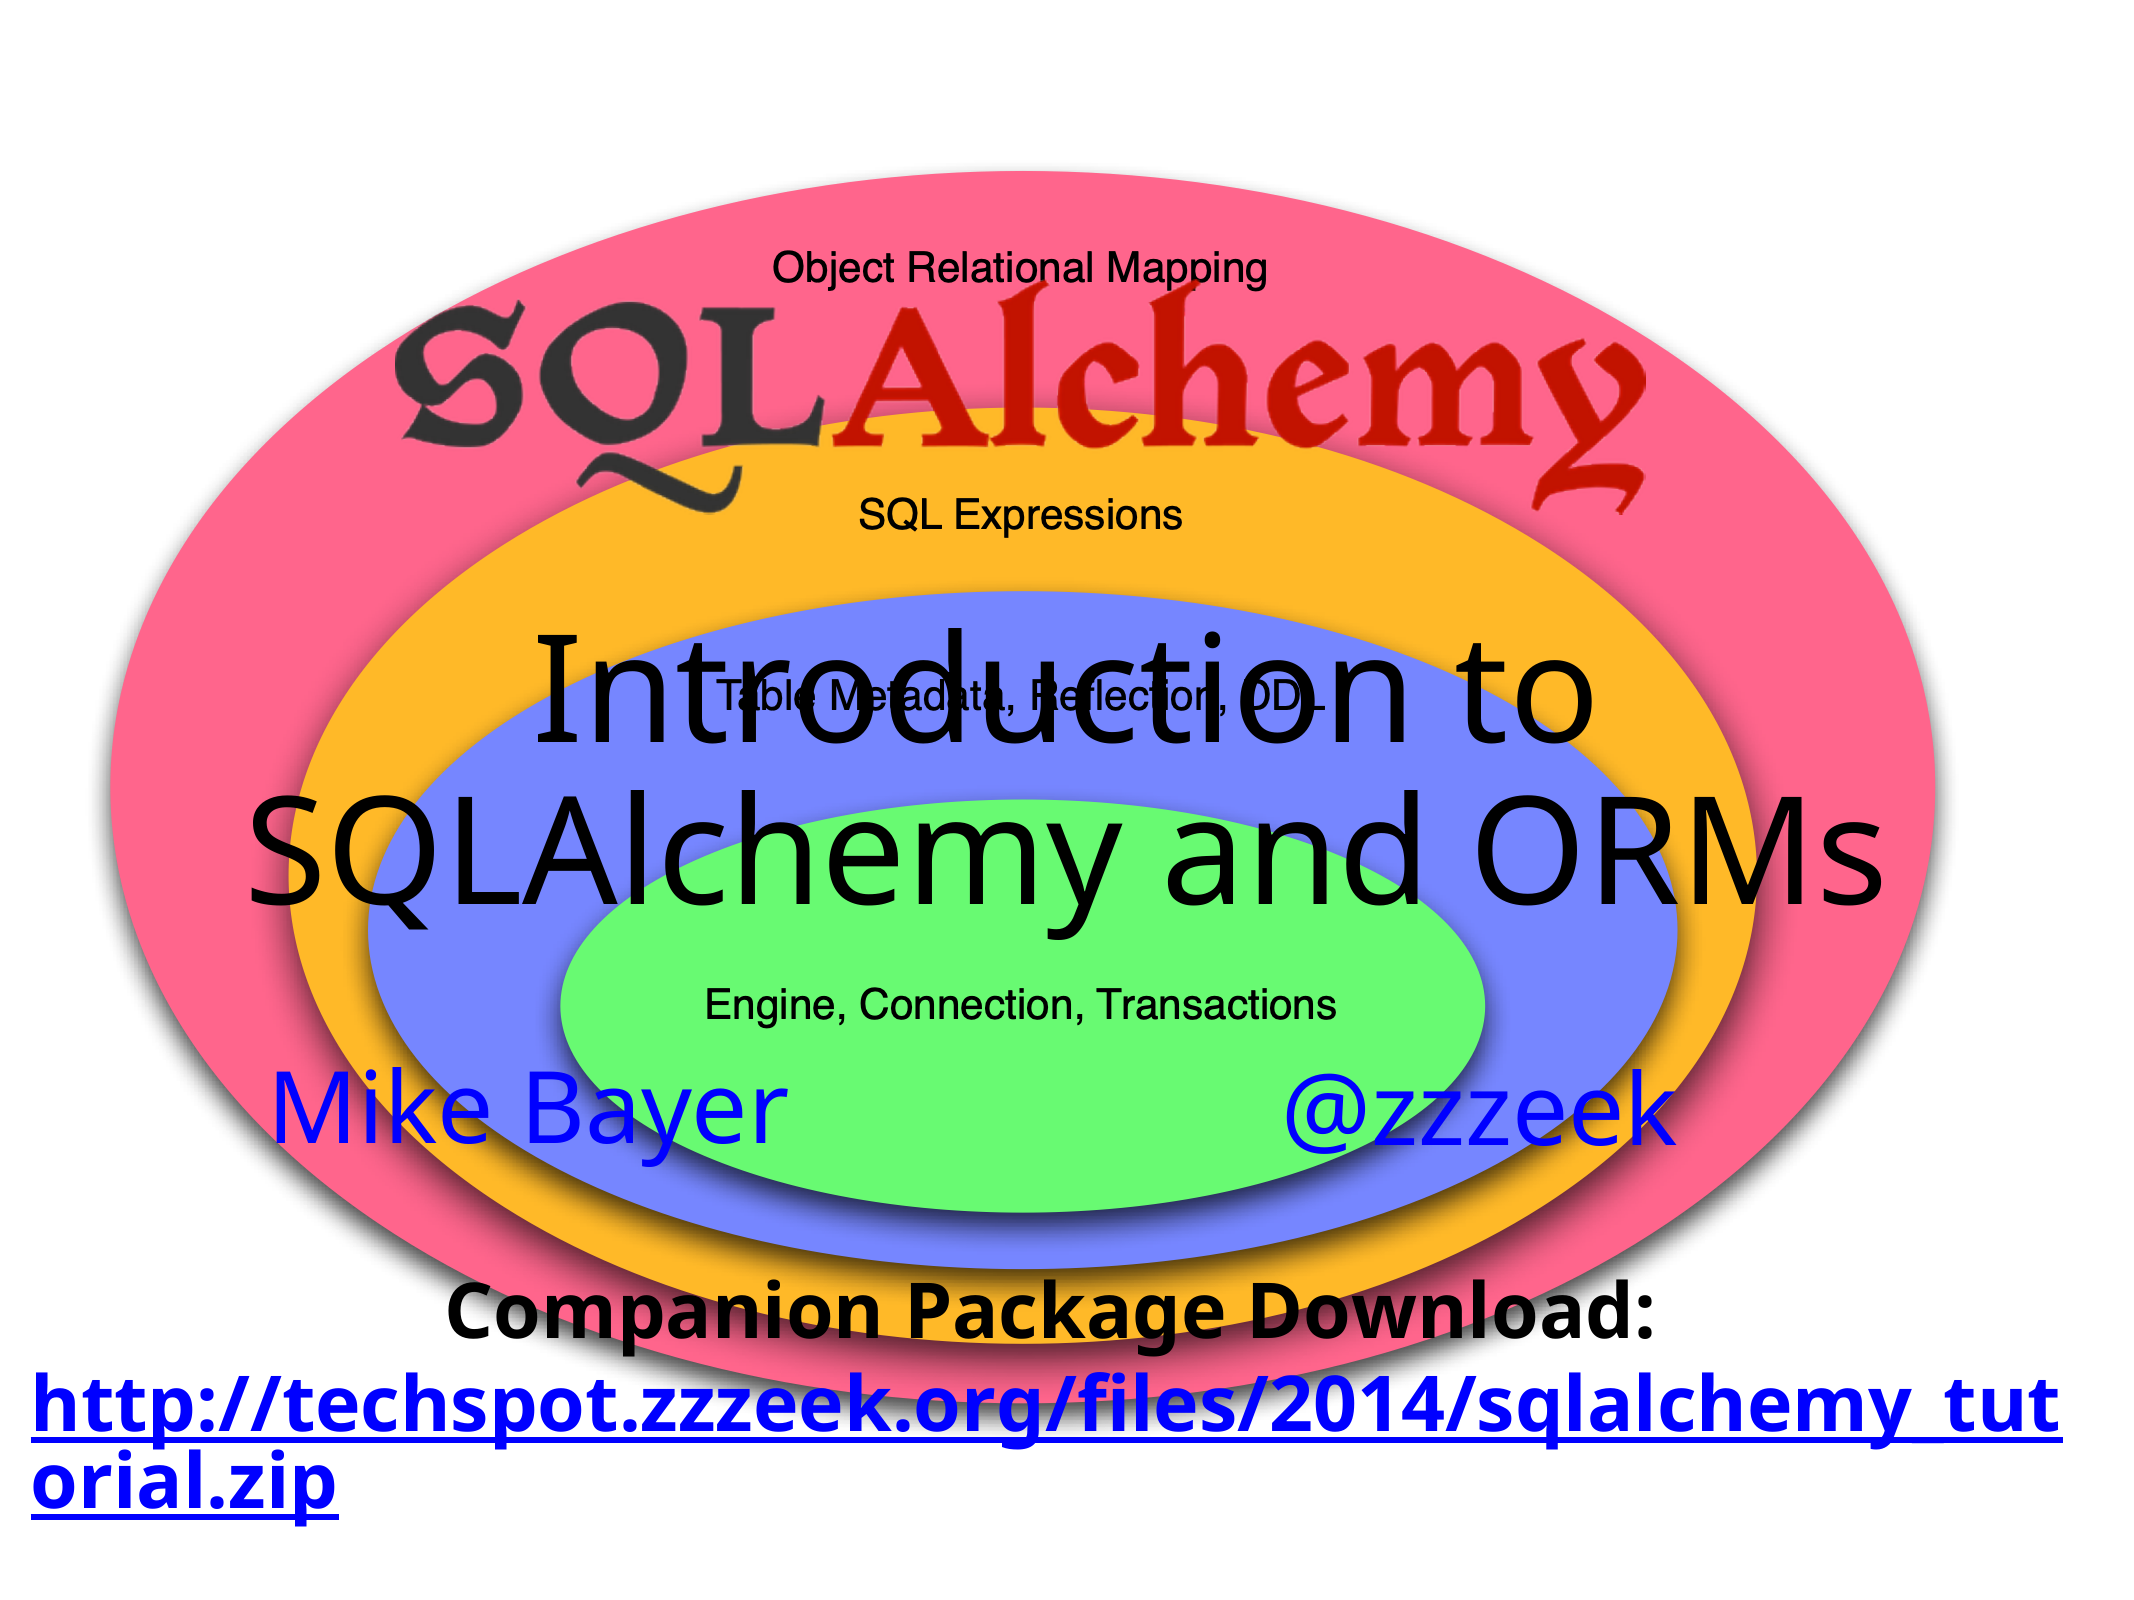

# Introduction to SQLAlchemy and ORMs
Mike Bayer
@zzzeek
Companion Package Download:
http://techspot.zzzeek.org/files/2014/sqlalchemy_tutorial.zip